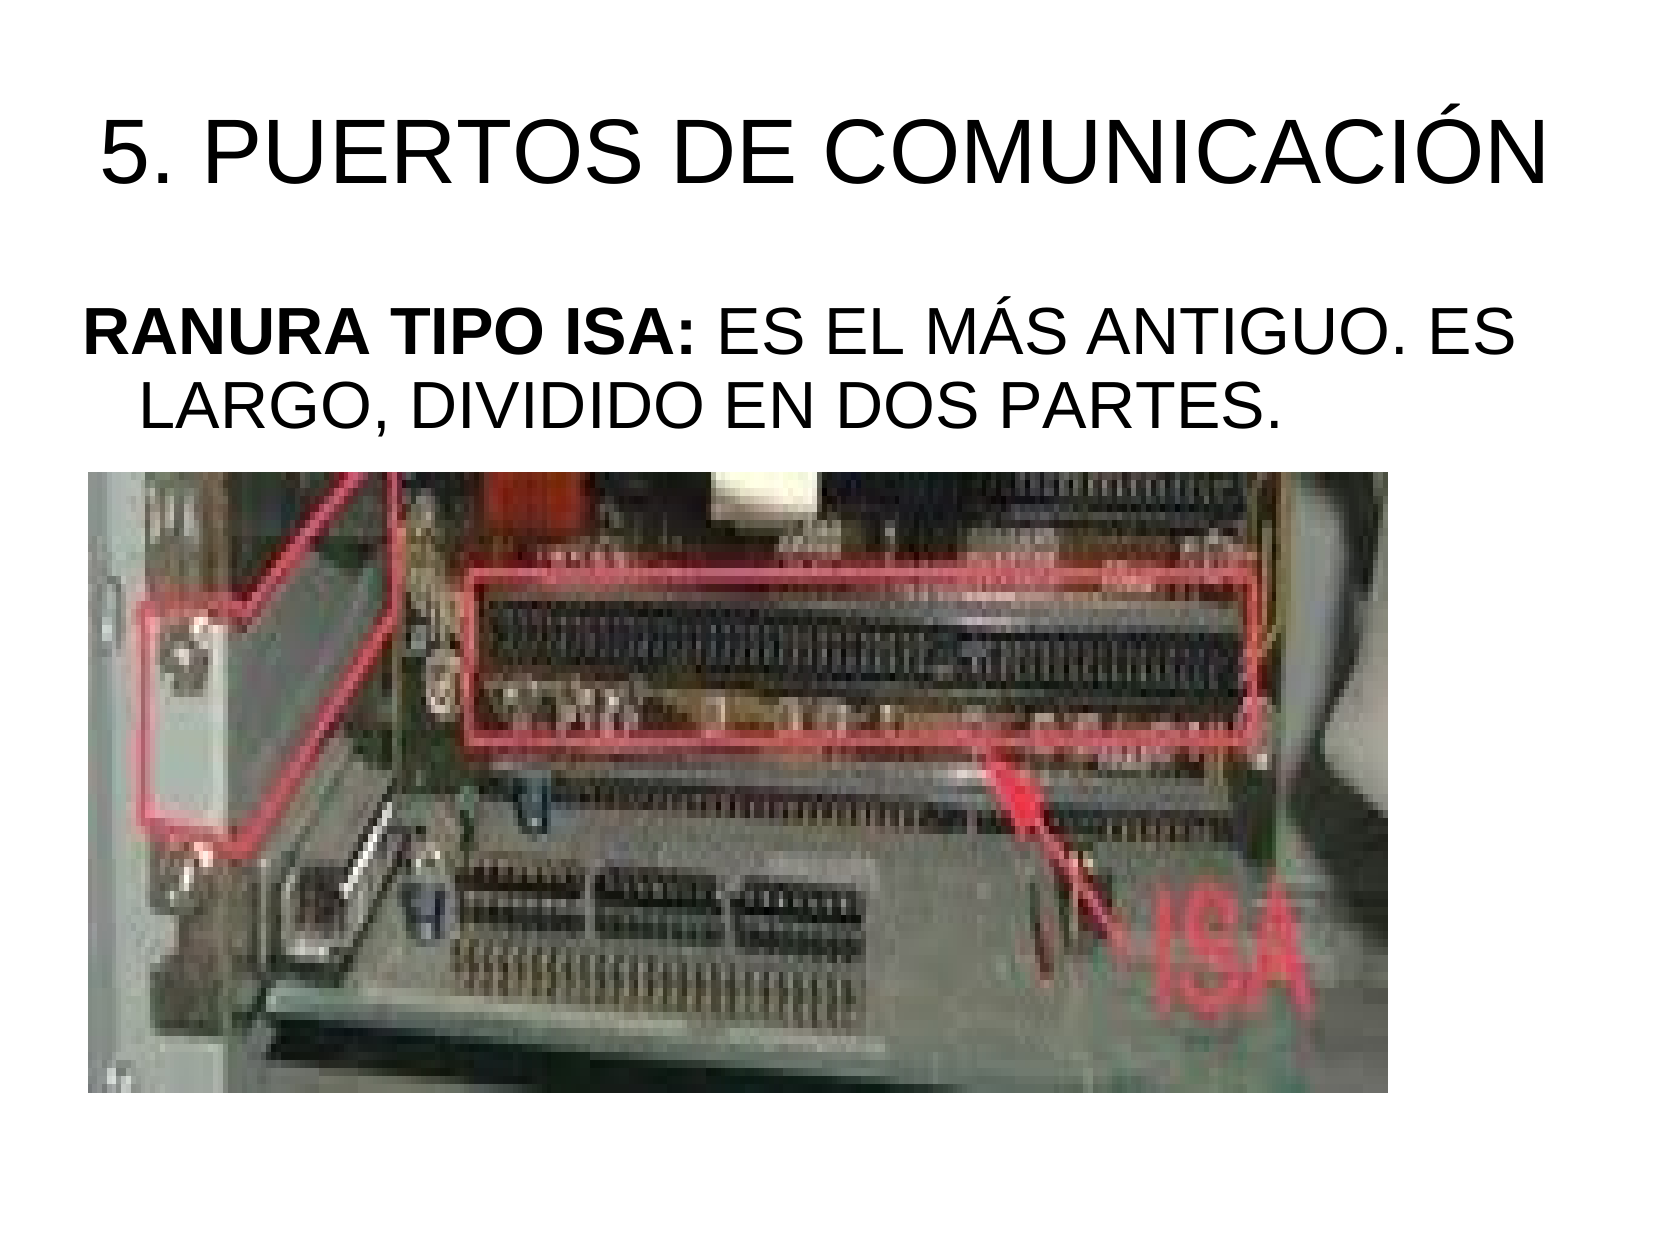

# 5. PUERTOS DE COMUNICACIÓN
RANURA TIPO ISA: ES EL MÁS ANTIGUO. ES LARGO, DIVIDIDO EN DOS PARTES.